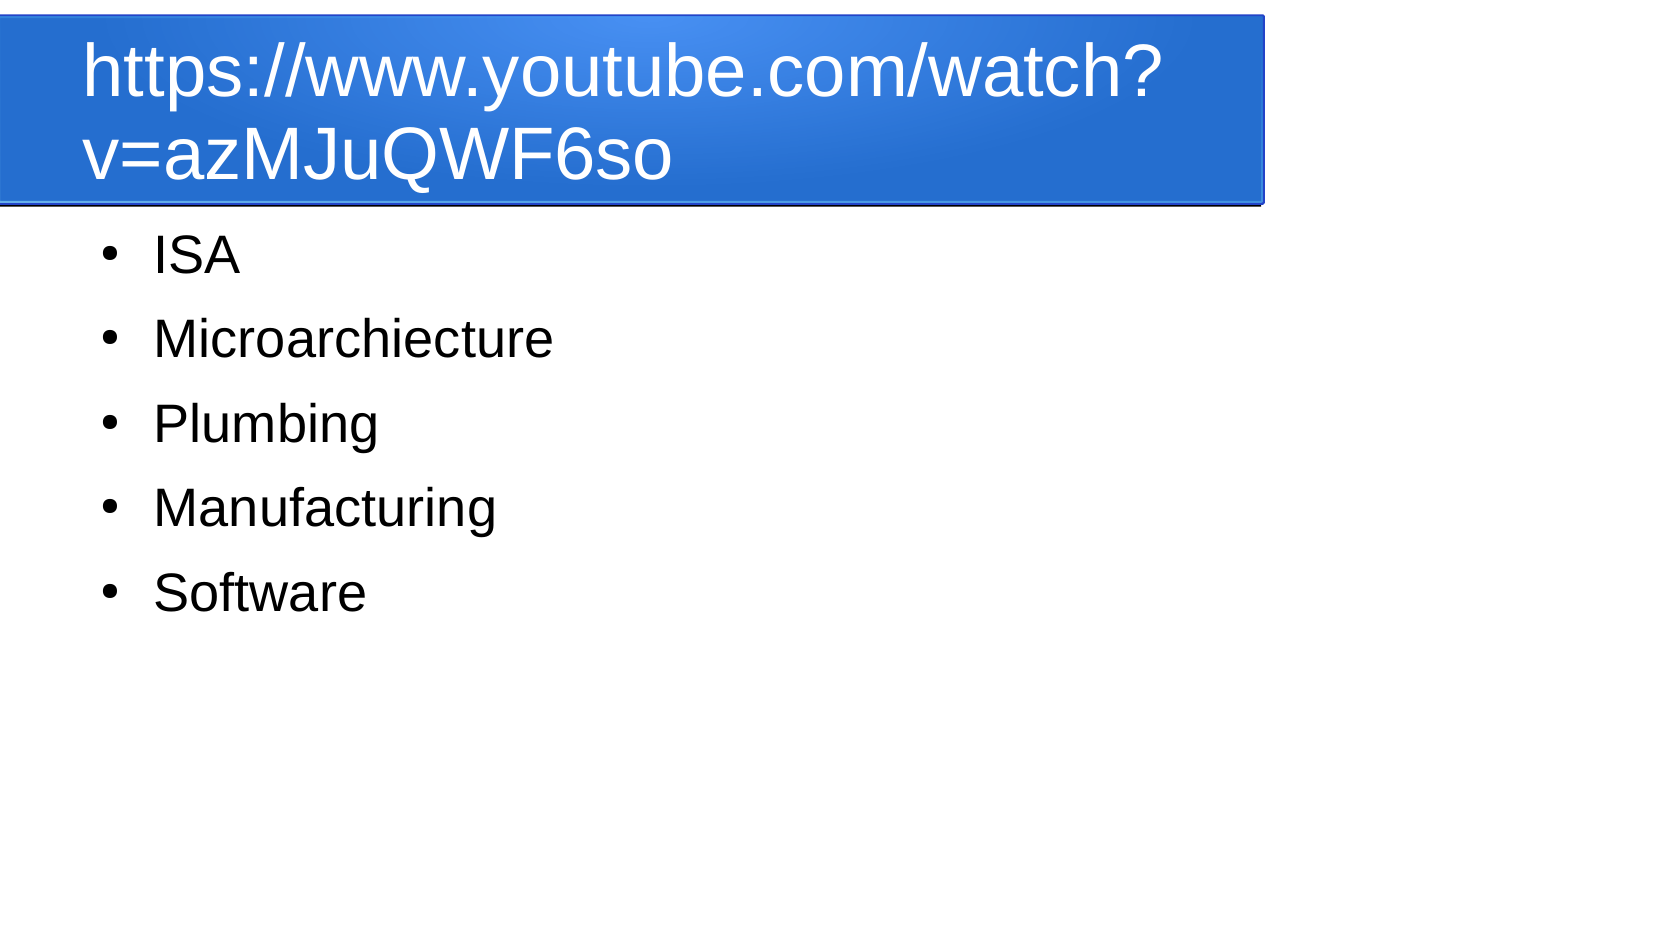

# https://www.youtube.com/watch?v=azMJuQWF6so
ISA
Microarchiecture
Plumbing
Manufacturing
Software